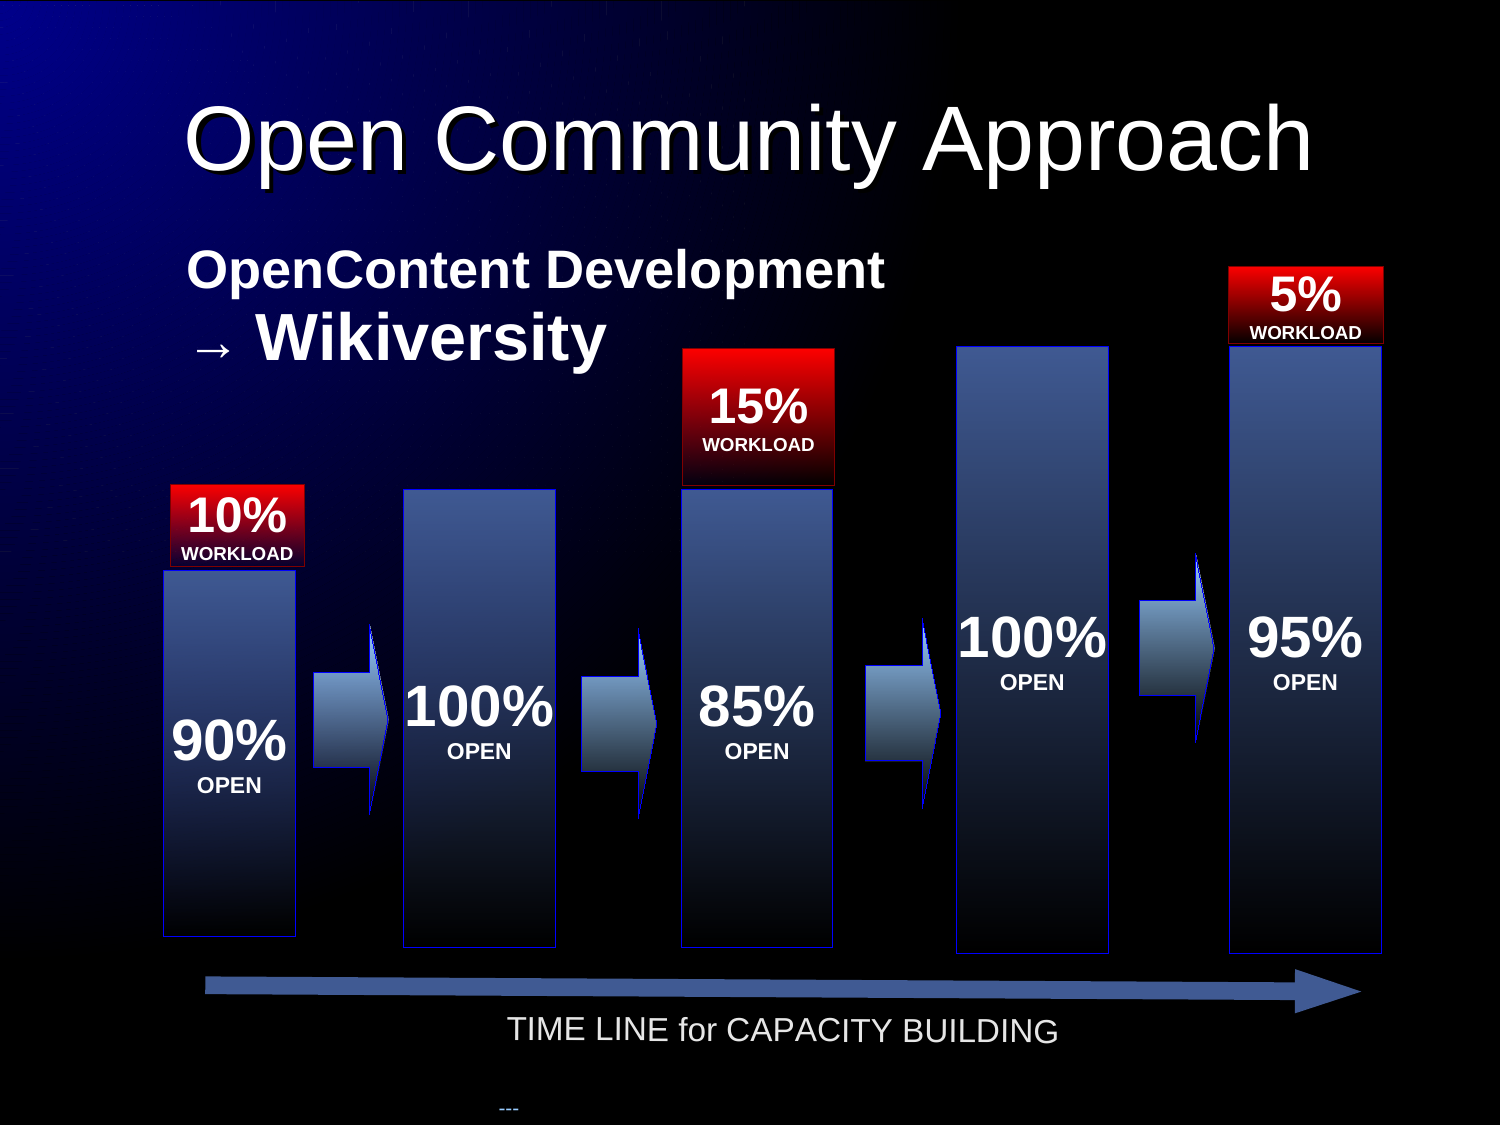

# Open Community Approach
OpenContent Development
→ Wikiversity
5%
WORKLOAD
100%
OPEN
95%
OPEN
15%
WORKLOAD
10%
WORKLOAD
85%
OPEN
100%
OPEN
90%
OPEN
TIME LINE for CAPACITY BUILDING